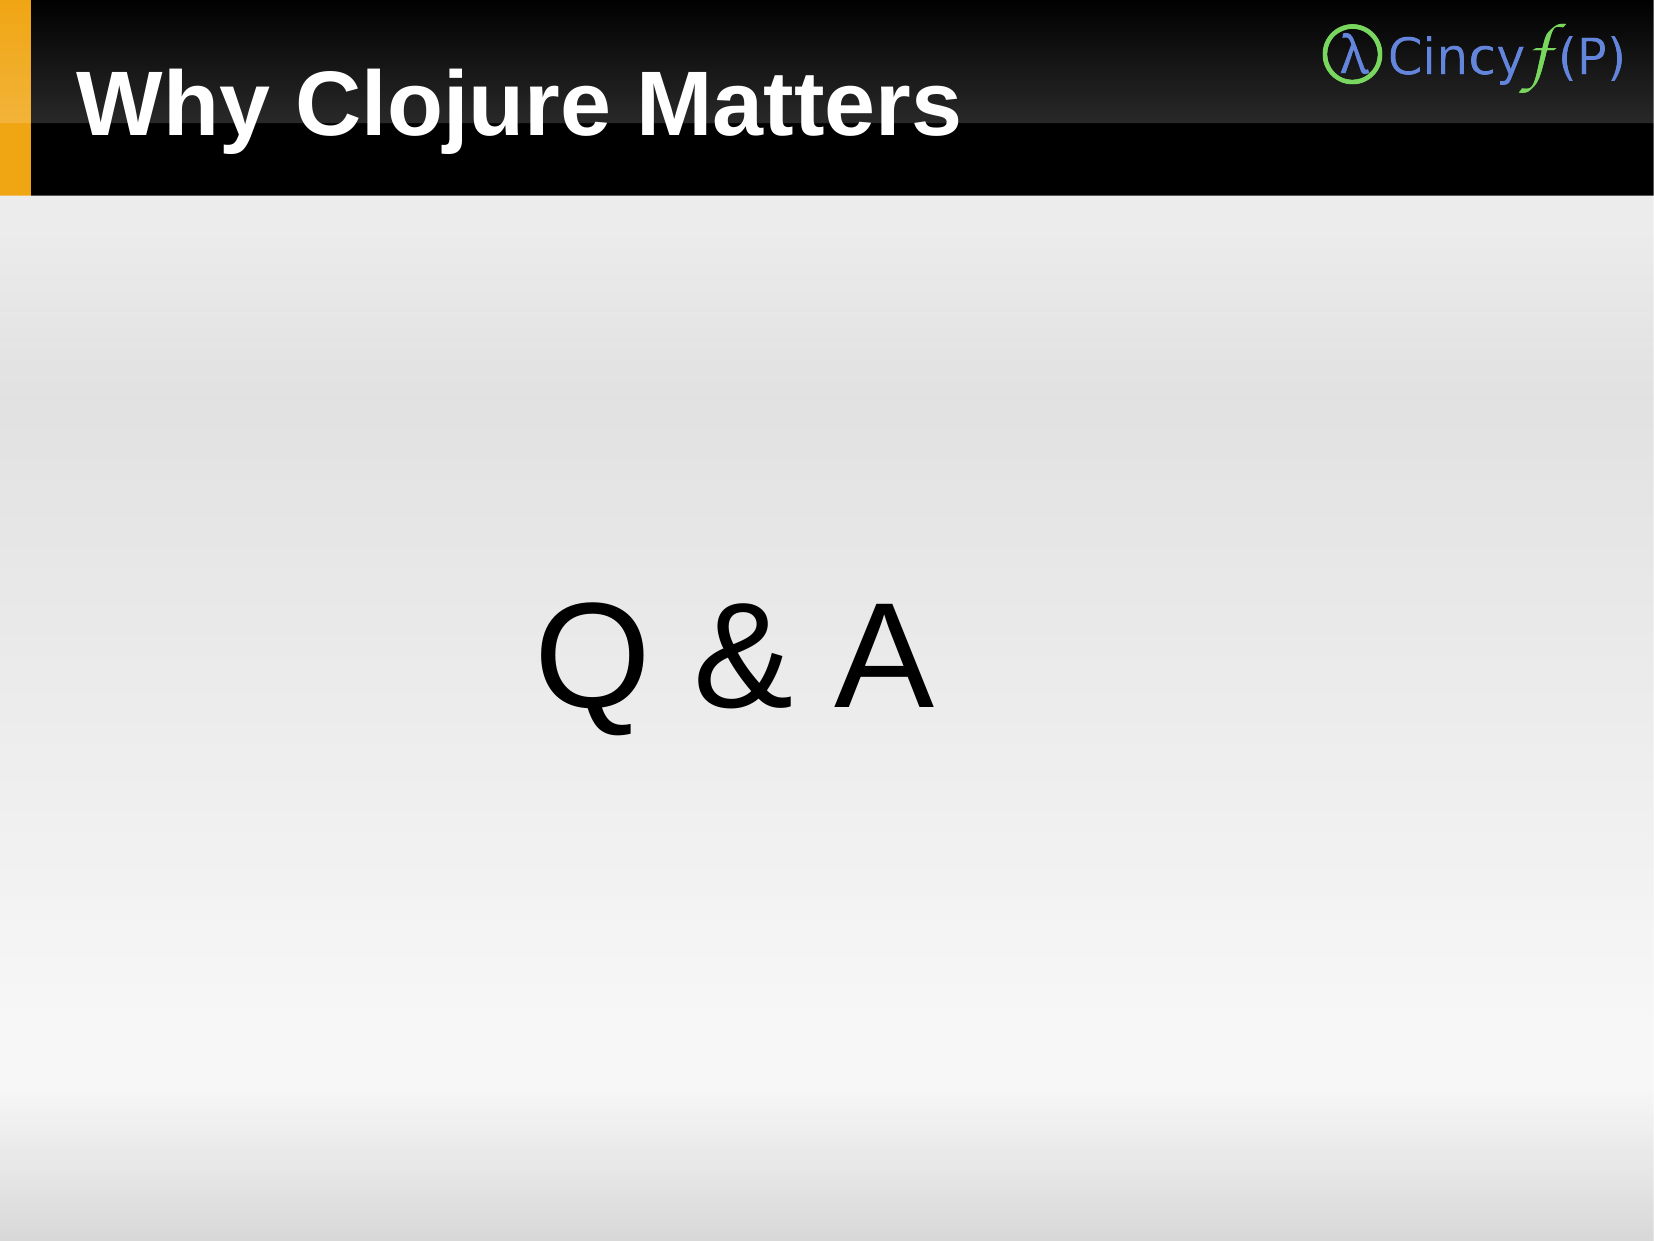

# Why Clojure Matters
Q & A